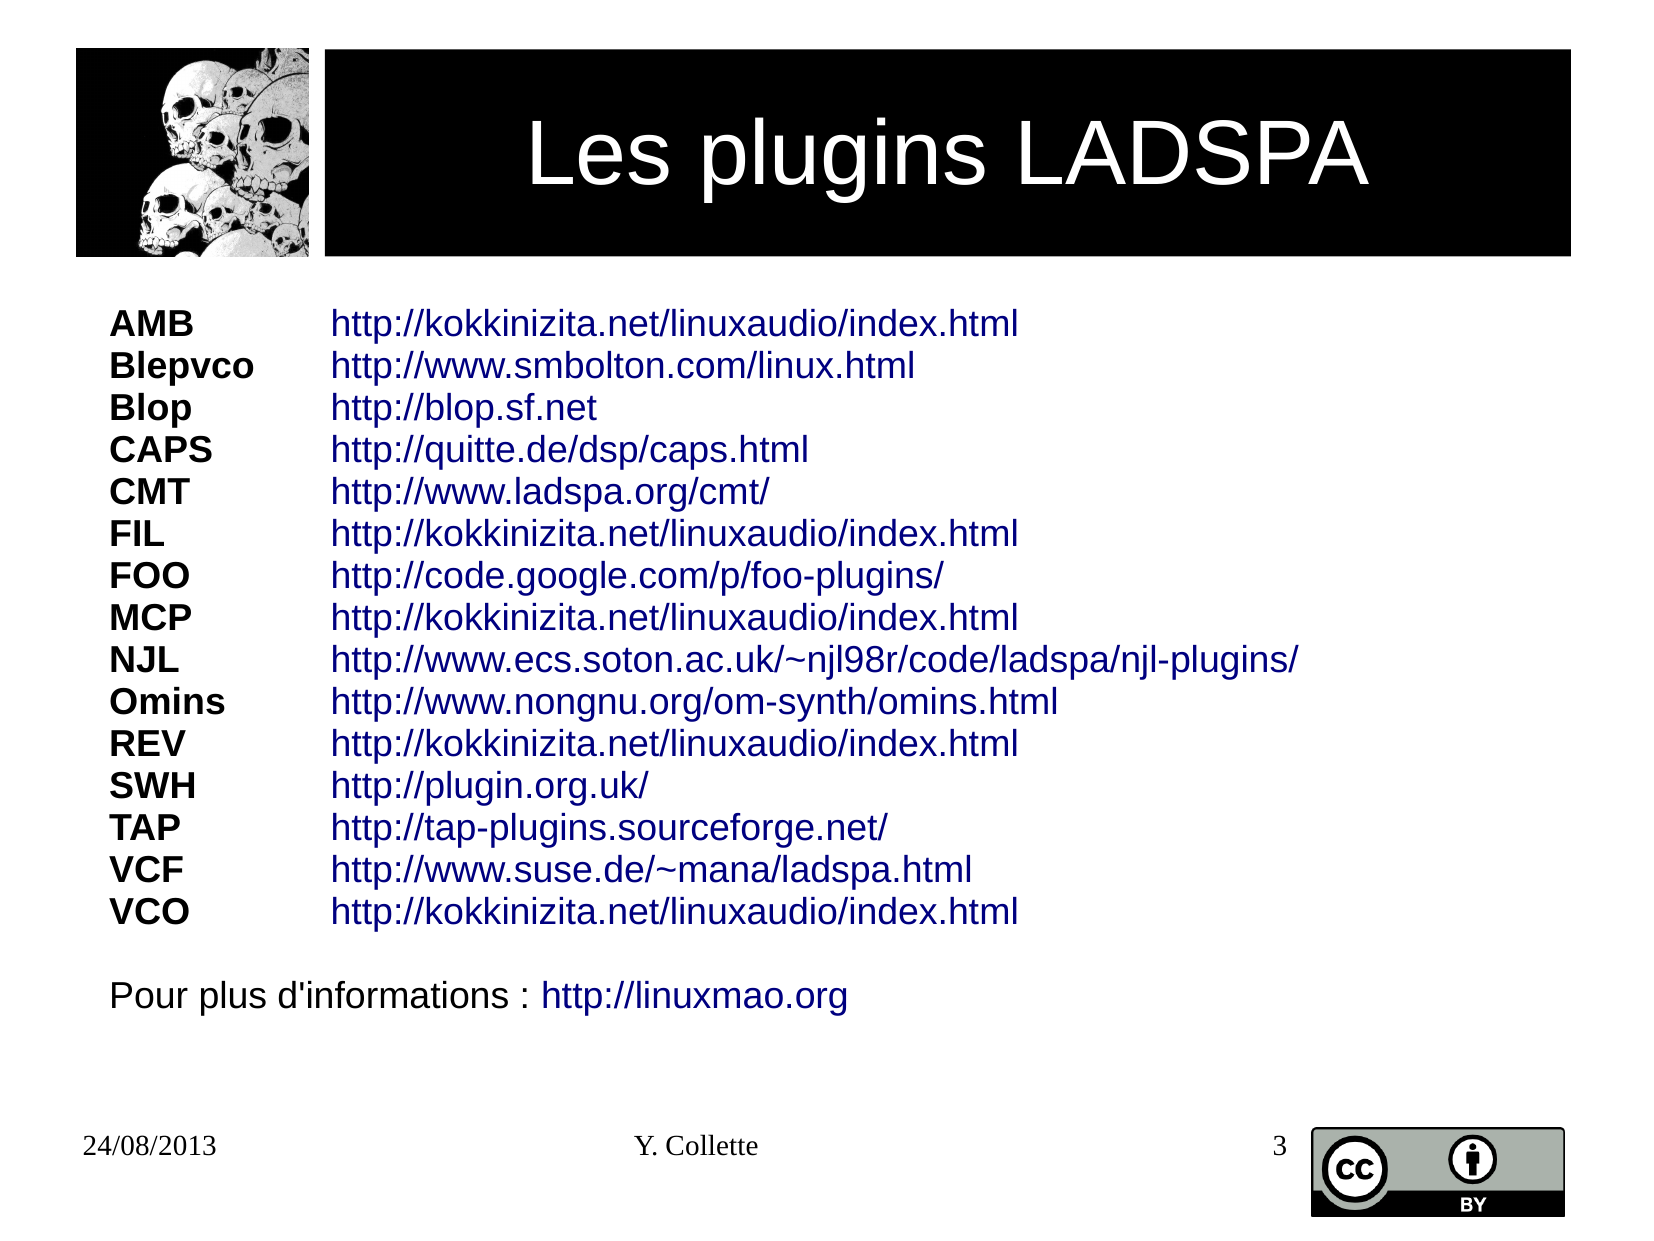

# Les plugins LADSPA
AMB 		http://kokkinizita.net/linuxaudio/index.html
Blepvco 	http://www.smbolton.com/linux.html
Blop 		http://blop.sf.net
CAPS 		http://quitte.de/dsp/caps.html
CMT 		http://www.ladspa.org/cmt/
FIL 			http://kokkinizita.net/linuxaudio/index.html
FOO 		http://code.google.com/p/foo-plugins/
MCP 		http://kokkinizita.net/linuxaudio/index.html
NJL 		http://www.ecs.soton.ac.uk/~njl98r/code/ladspa/njl-plugins/
Omins 		http://www.nongnu.org/om-synth/omins.html
REV 		http://kokkinizita.net/linuxaudio/index.html
SWH 		http://plugin.org.uk/
TAP 		http://tap-plugins.sourceforge.net/
VCF 		http://www.suse.de/~mana/ladspa.html
VCO 		http://kokkinizita.net/linuxaudio/index.html
Pour plus d'informations : http://linuxmao.org
Y. Collette
3